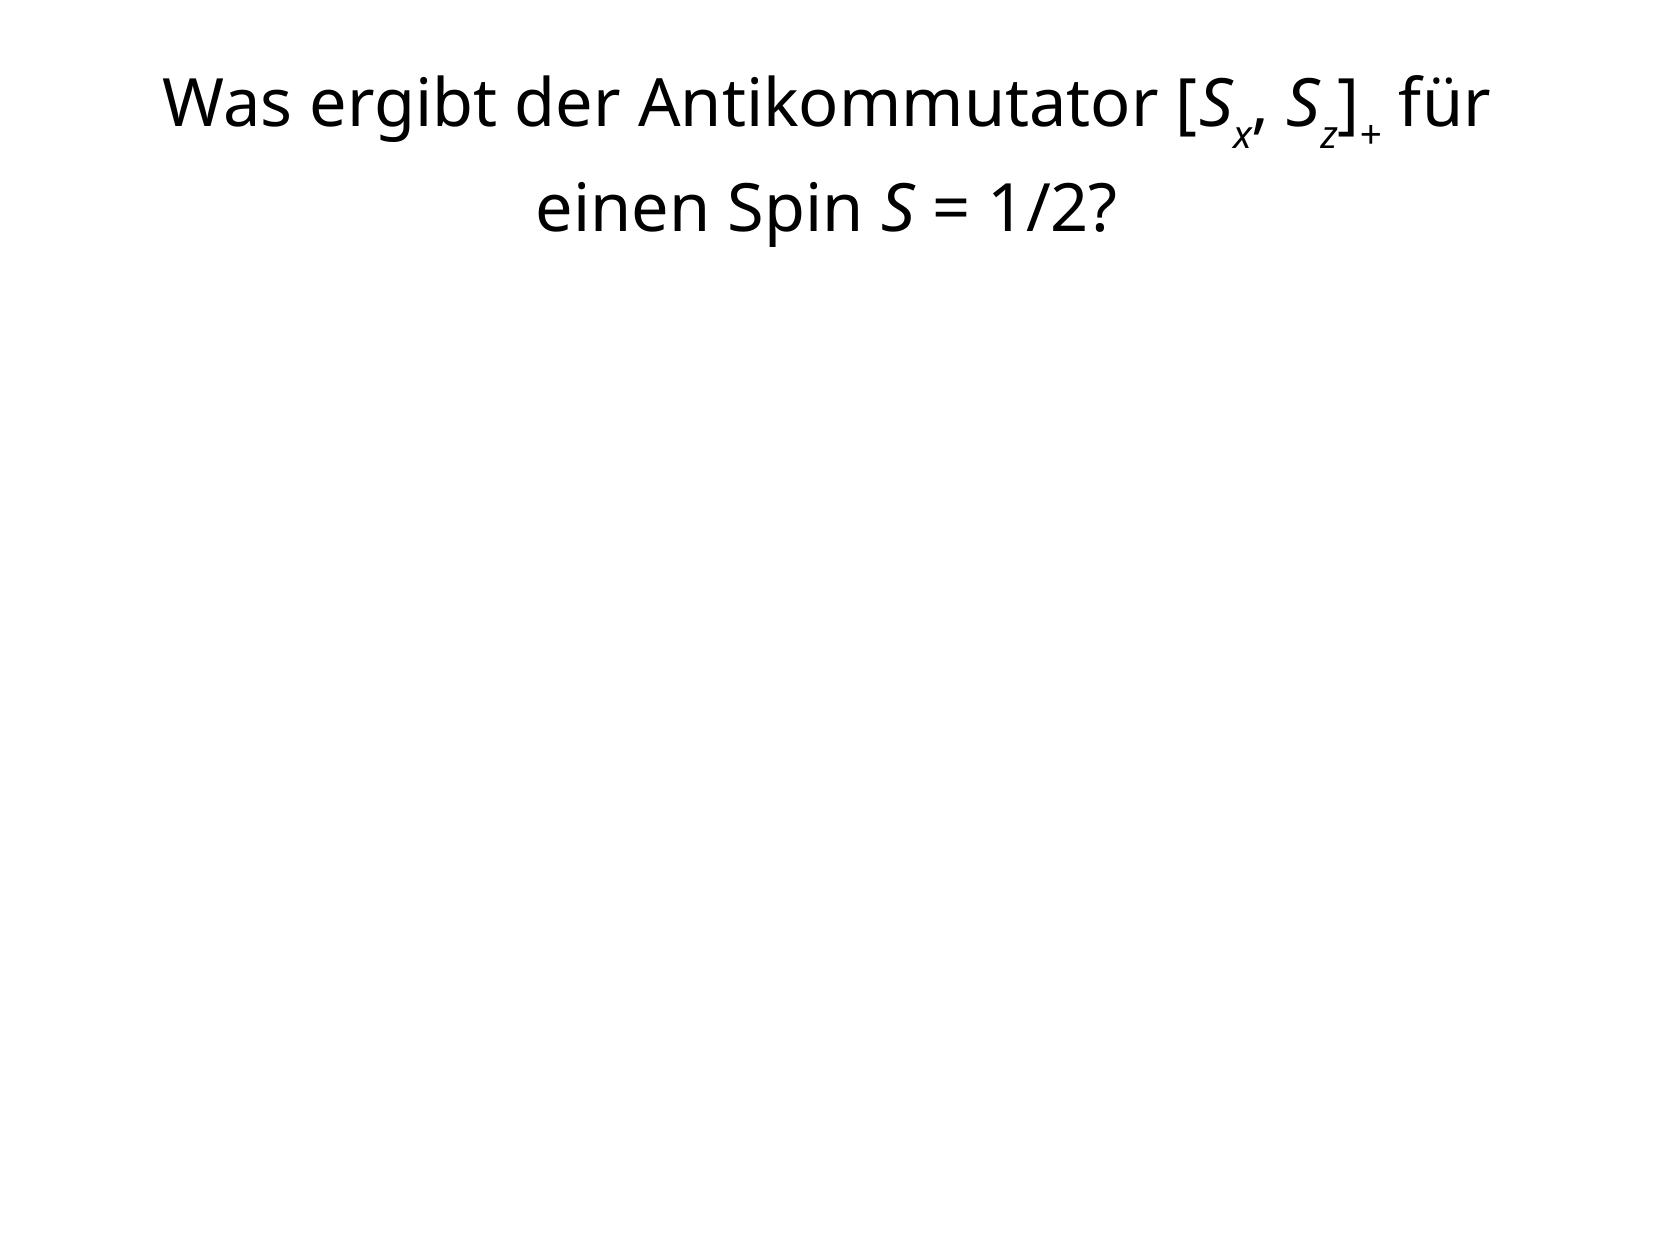

# Was ergibt der Antikommutator [Sx, Sz]+ für einen Spin S = 1/2?